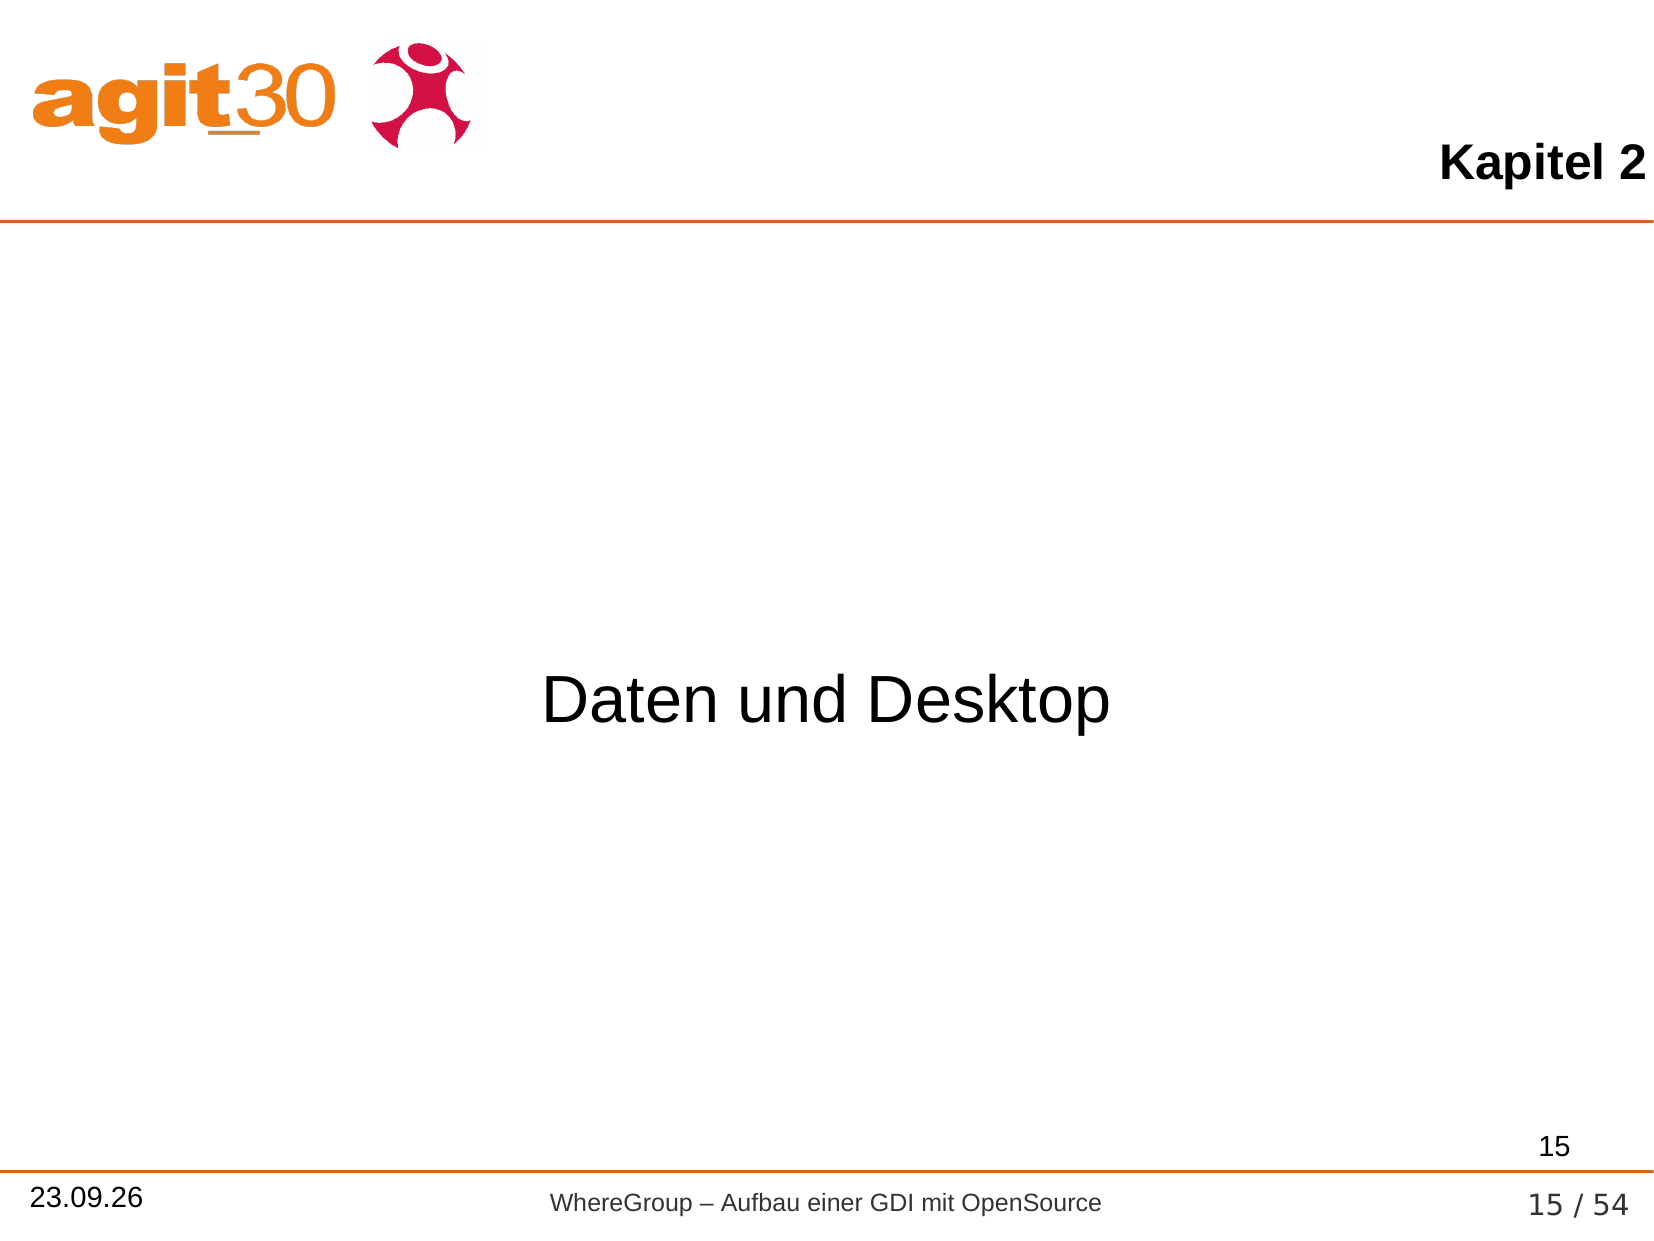

# Kapitel 2
Daten und Desktop
15